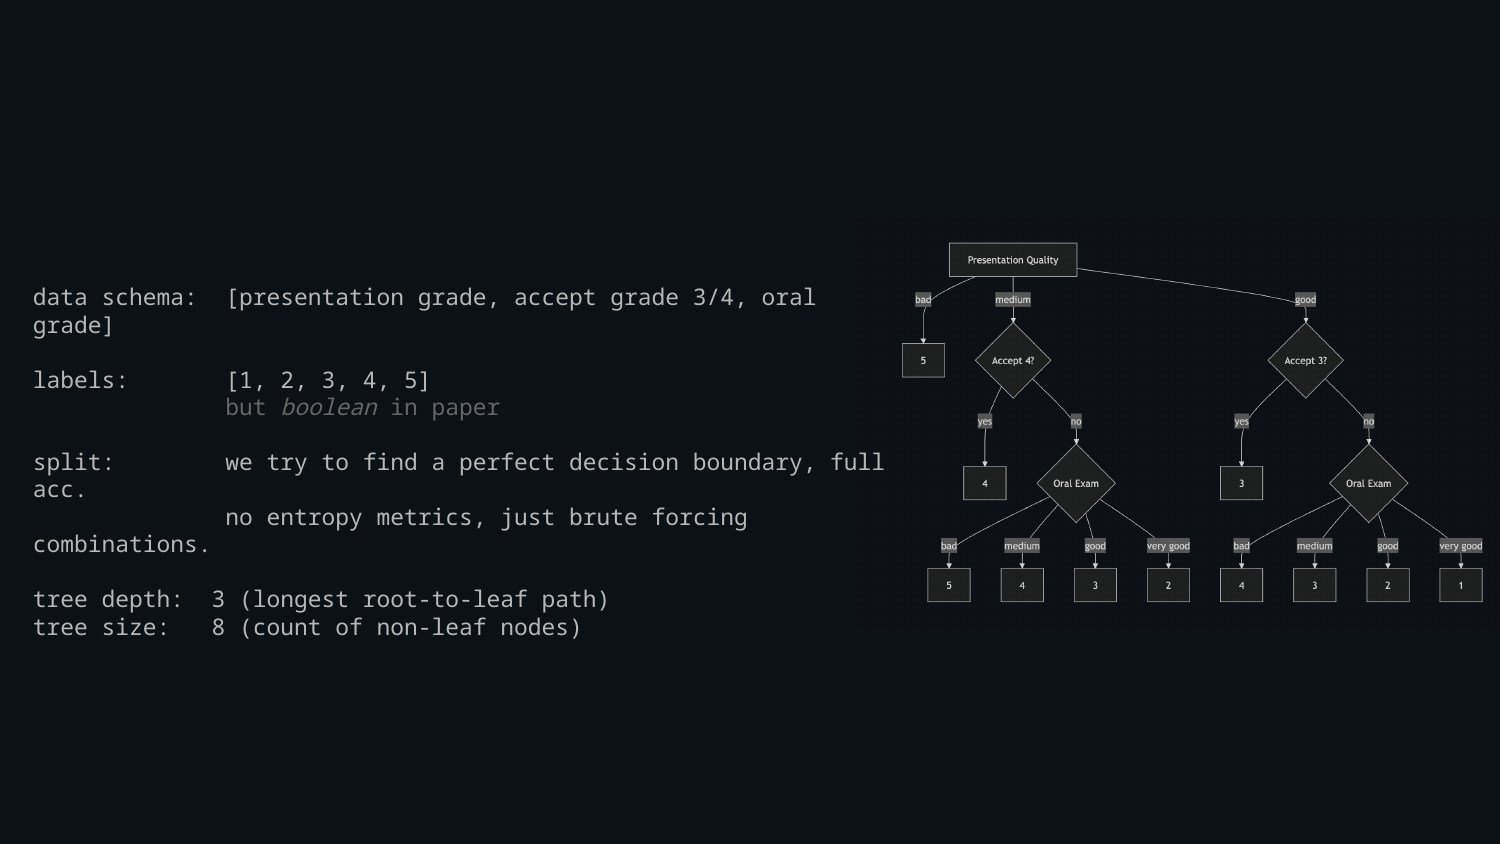

data schema: [presentation grade, accept grade 3/4, oral grade]
labels: [1, 2, 3, 4, 5]
 but boolean in paper
split: we try to find a perfect decision boundary, full acc.
 no entropy metrics, just brute forcing combinations.
tree depth: 3 (longest root-to-leaf path)
tree size: 8 (count of non-leaf nodes)